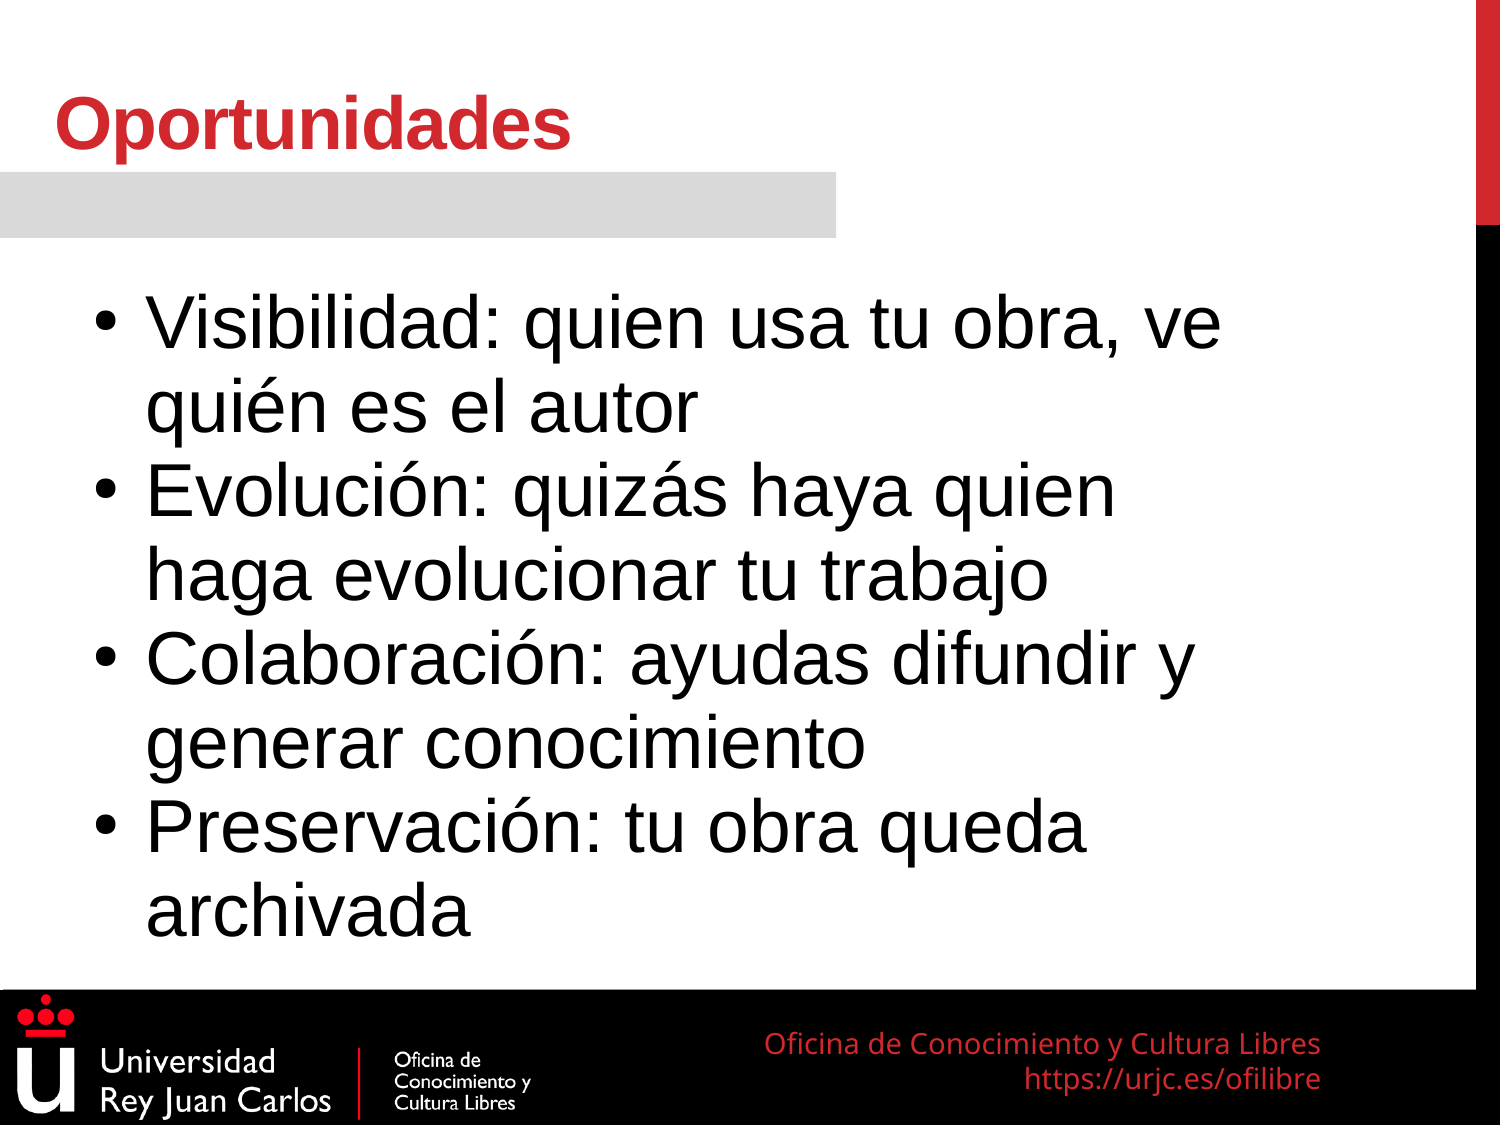

Oportunidades
#
Visibilidad: quien usa tu obra, ve quién es el autor
Evolución: quizás haya quien haga evolucionar tu trabajo
Colaboración: ayudas difundir y generar conocimiento
Preservación: tu obra queda archivada